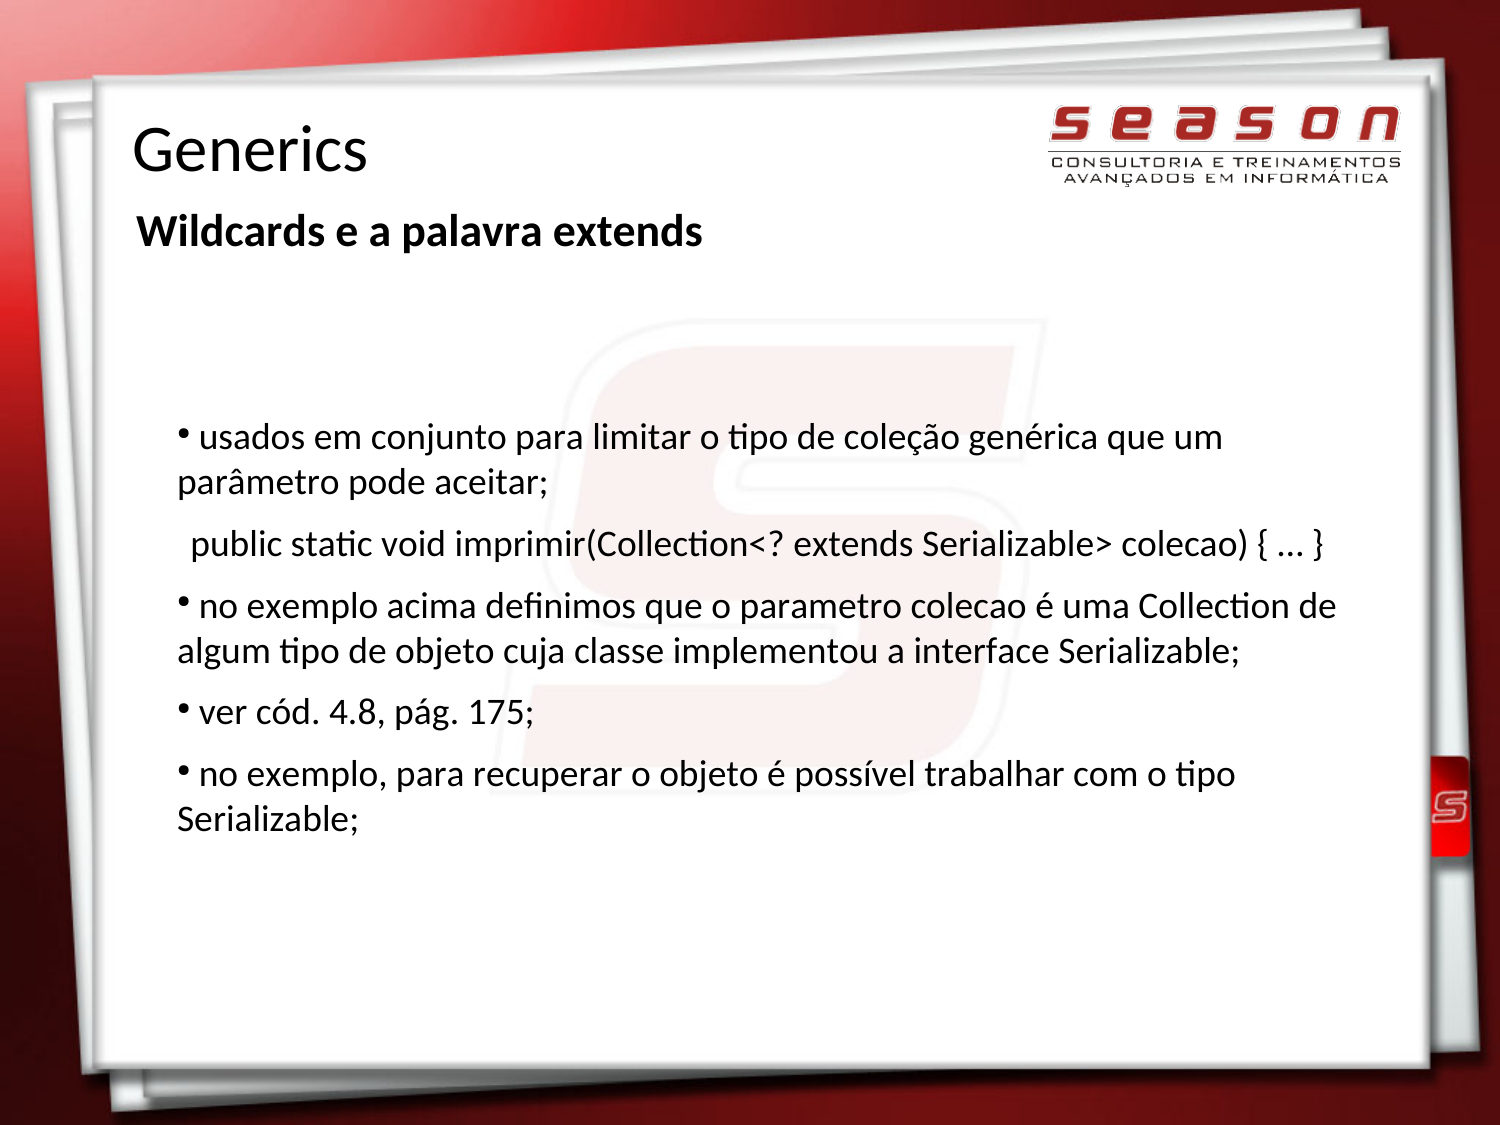

# Generics
Wildcards e a palavra extends
 usados em conjunto para limitar o tipo de coleção genérica que um parâmetro pode aceitar;
public static void imprimir(Collection<? extends Serializable> colecao) { … }
 no exemplo acima definimos que o parametro colecao é uma Collection de algum tipo de objeto cuja classe implementou a interface Serializable;
 ver cód. 4.8, pág. 175;
 no exemplo, para recuperar o objeto é possível trabalhar com o tipo Serializable;